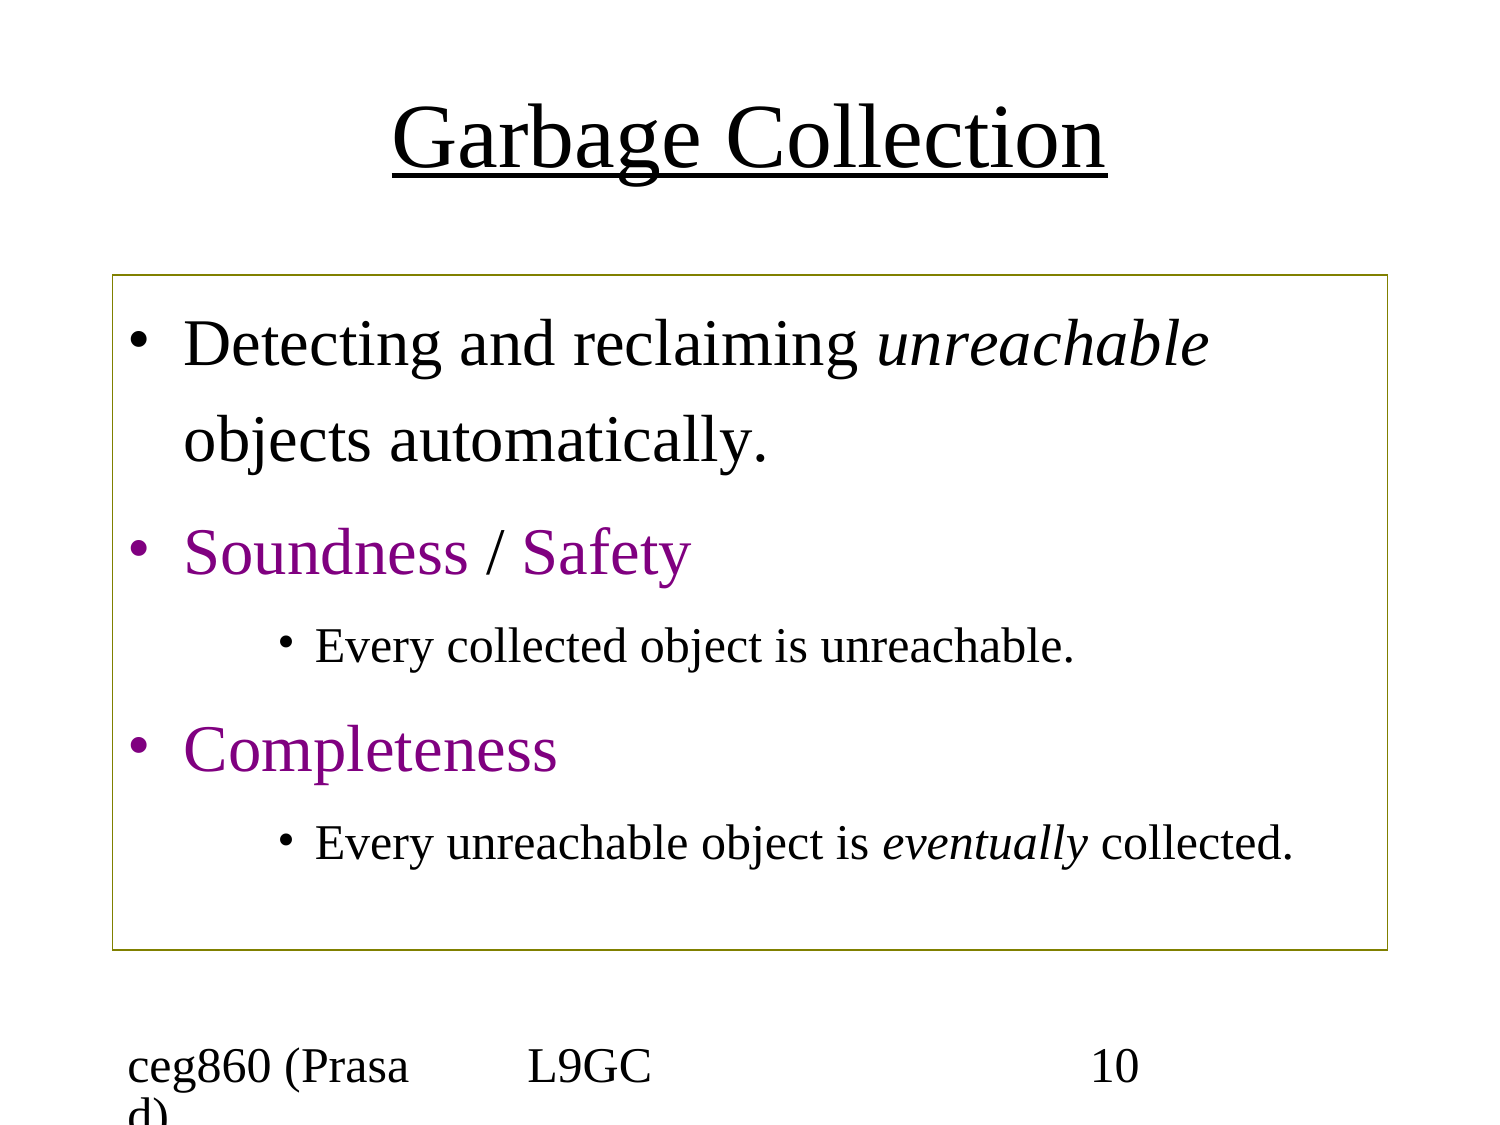

# Garbage Collection
Detecting and reclaiming unreachable objects automatically.
Soundness / Safety
Every collected object is unreachable.
Completeness
Every unreachable object is eventually collected.
ceg860 (Prasad)
L9GC
10